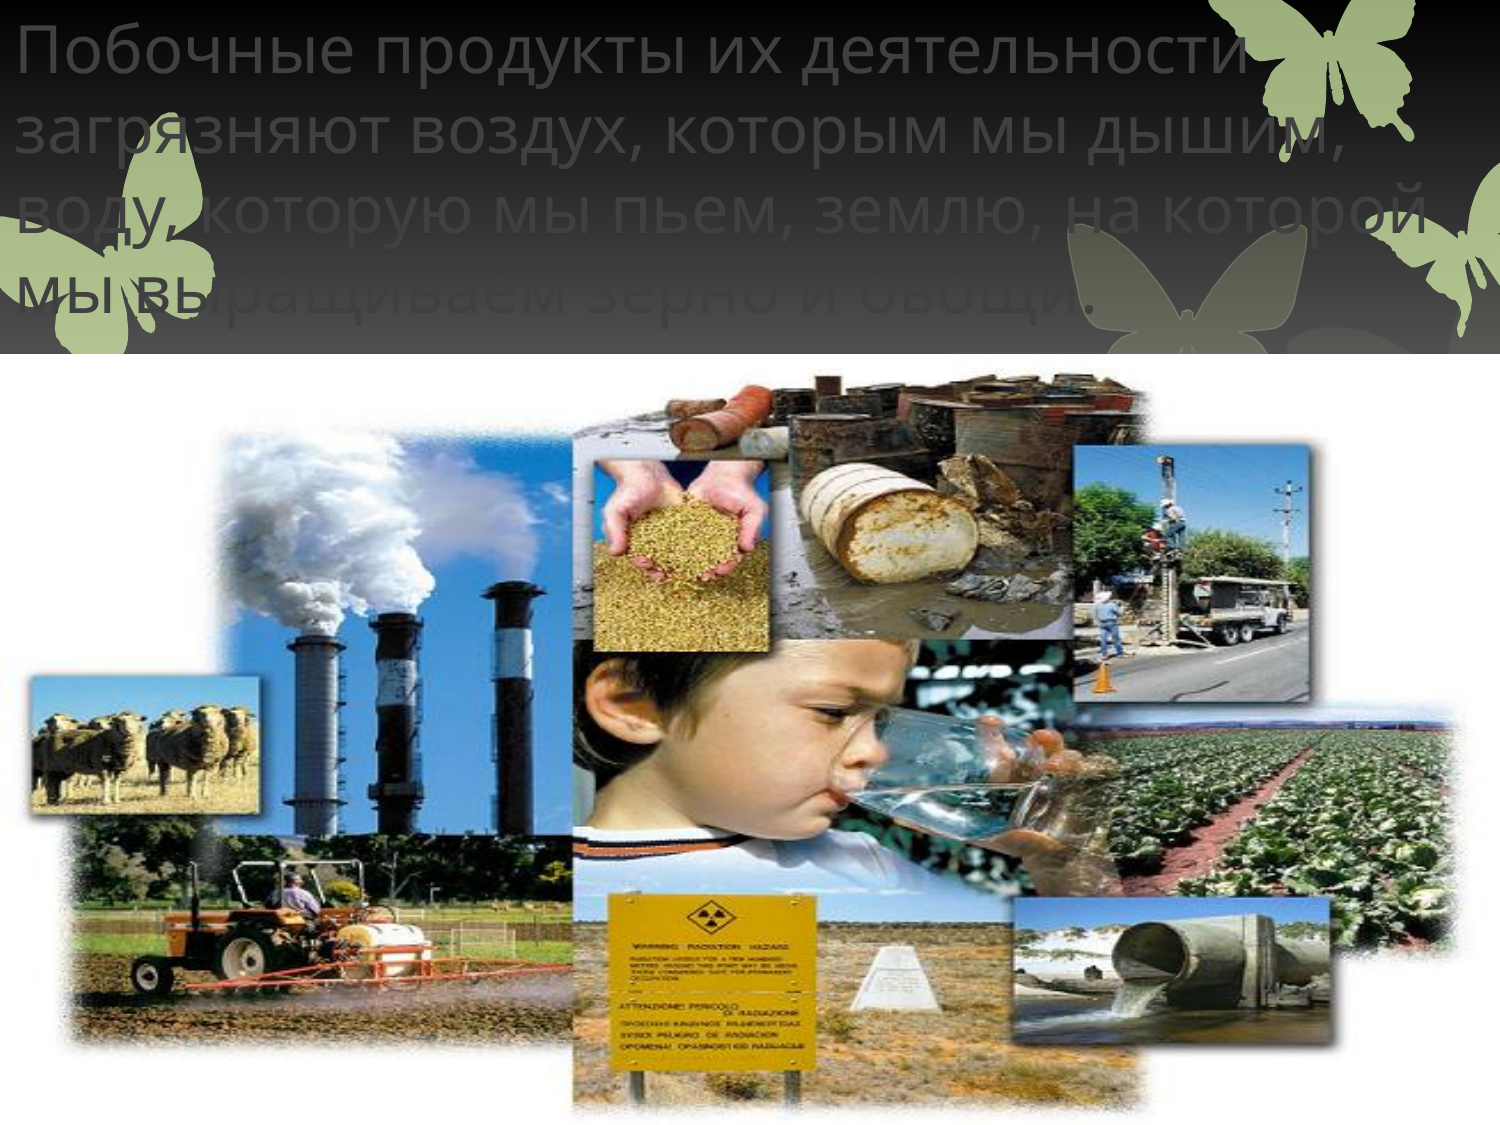

# Побочные продукты их деятельности загрязняют воздух, которым мы дышим, воду, которую мы пьем, землю, на которой мы выращиваем зерно и овощи.